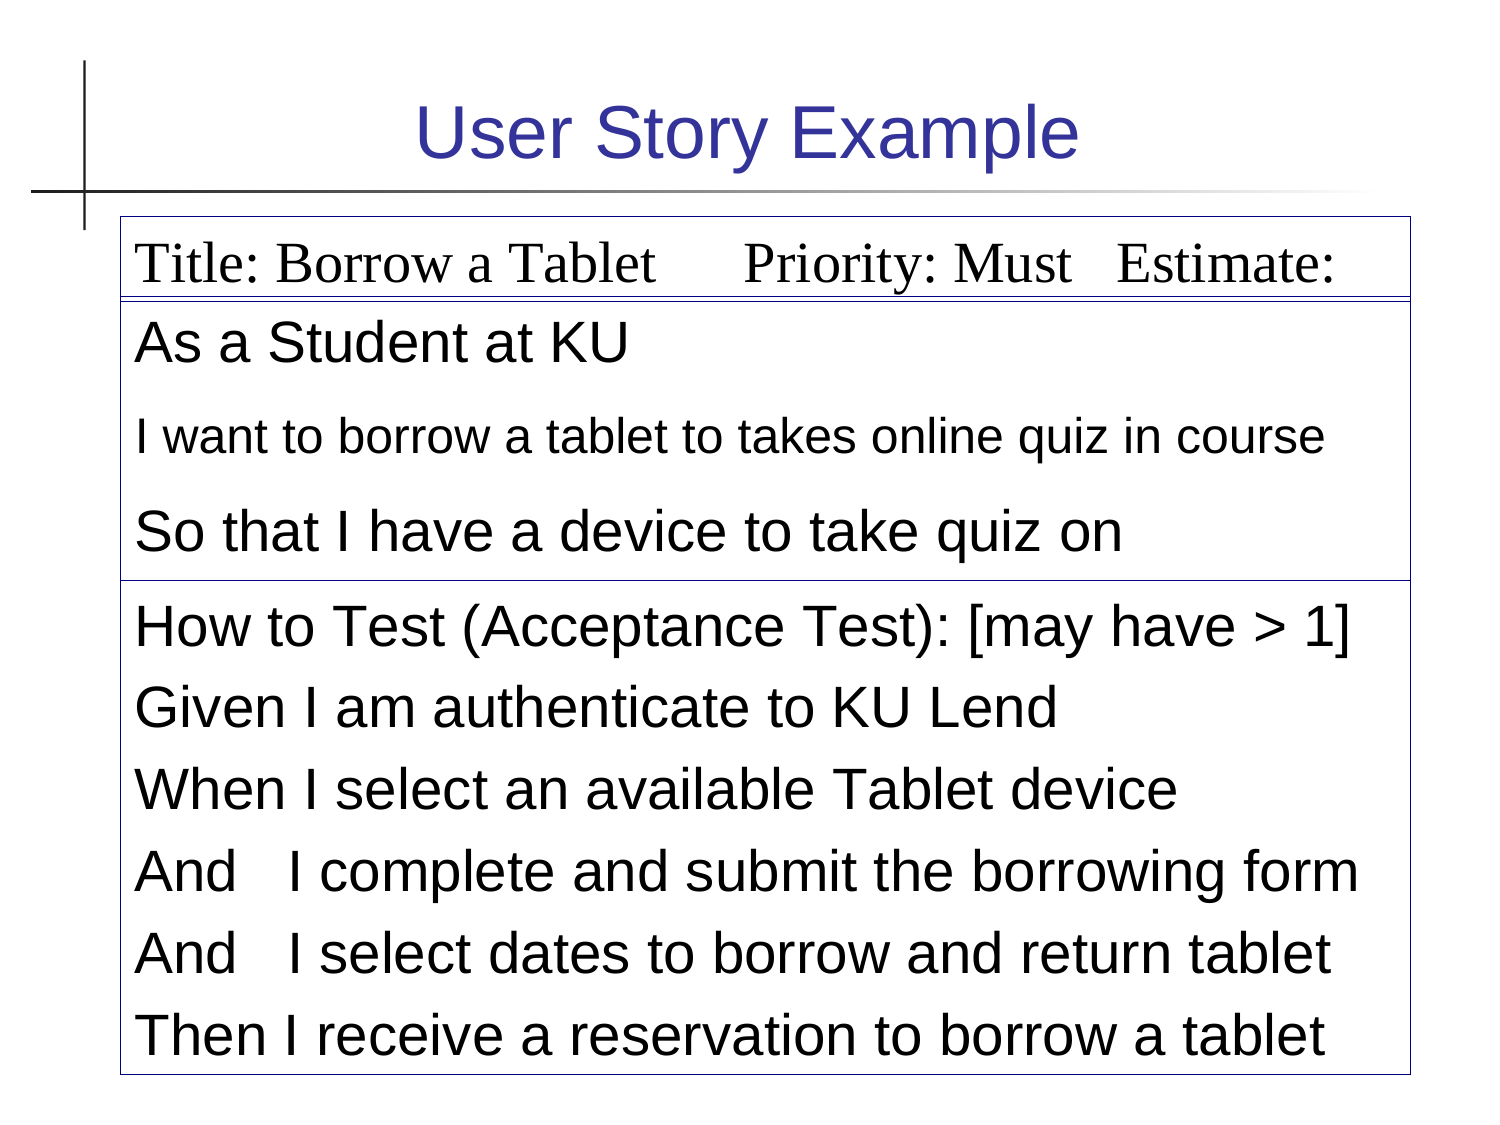

# User Story Example
Title: Borrow a Tablet Priority: Must Estimate:
As a Student at KU
I want to borrow a tablet to takes online quiz in course
So that I have a device to take quiz on
How to Test (Acceptance Test): [may have > 1]
Given I am authenticate to KU Lend
When I select an available Tablet device
And I complete and submit the borrowing form
And I select dates to borrow and return tablet
Then I receive a reservation to borrow a tablet